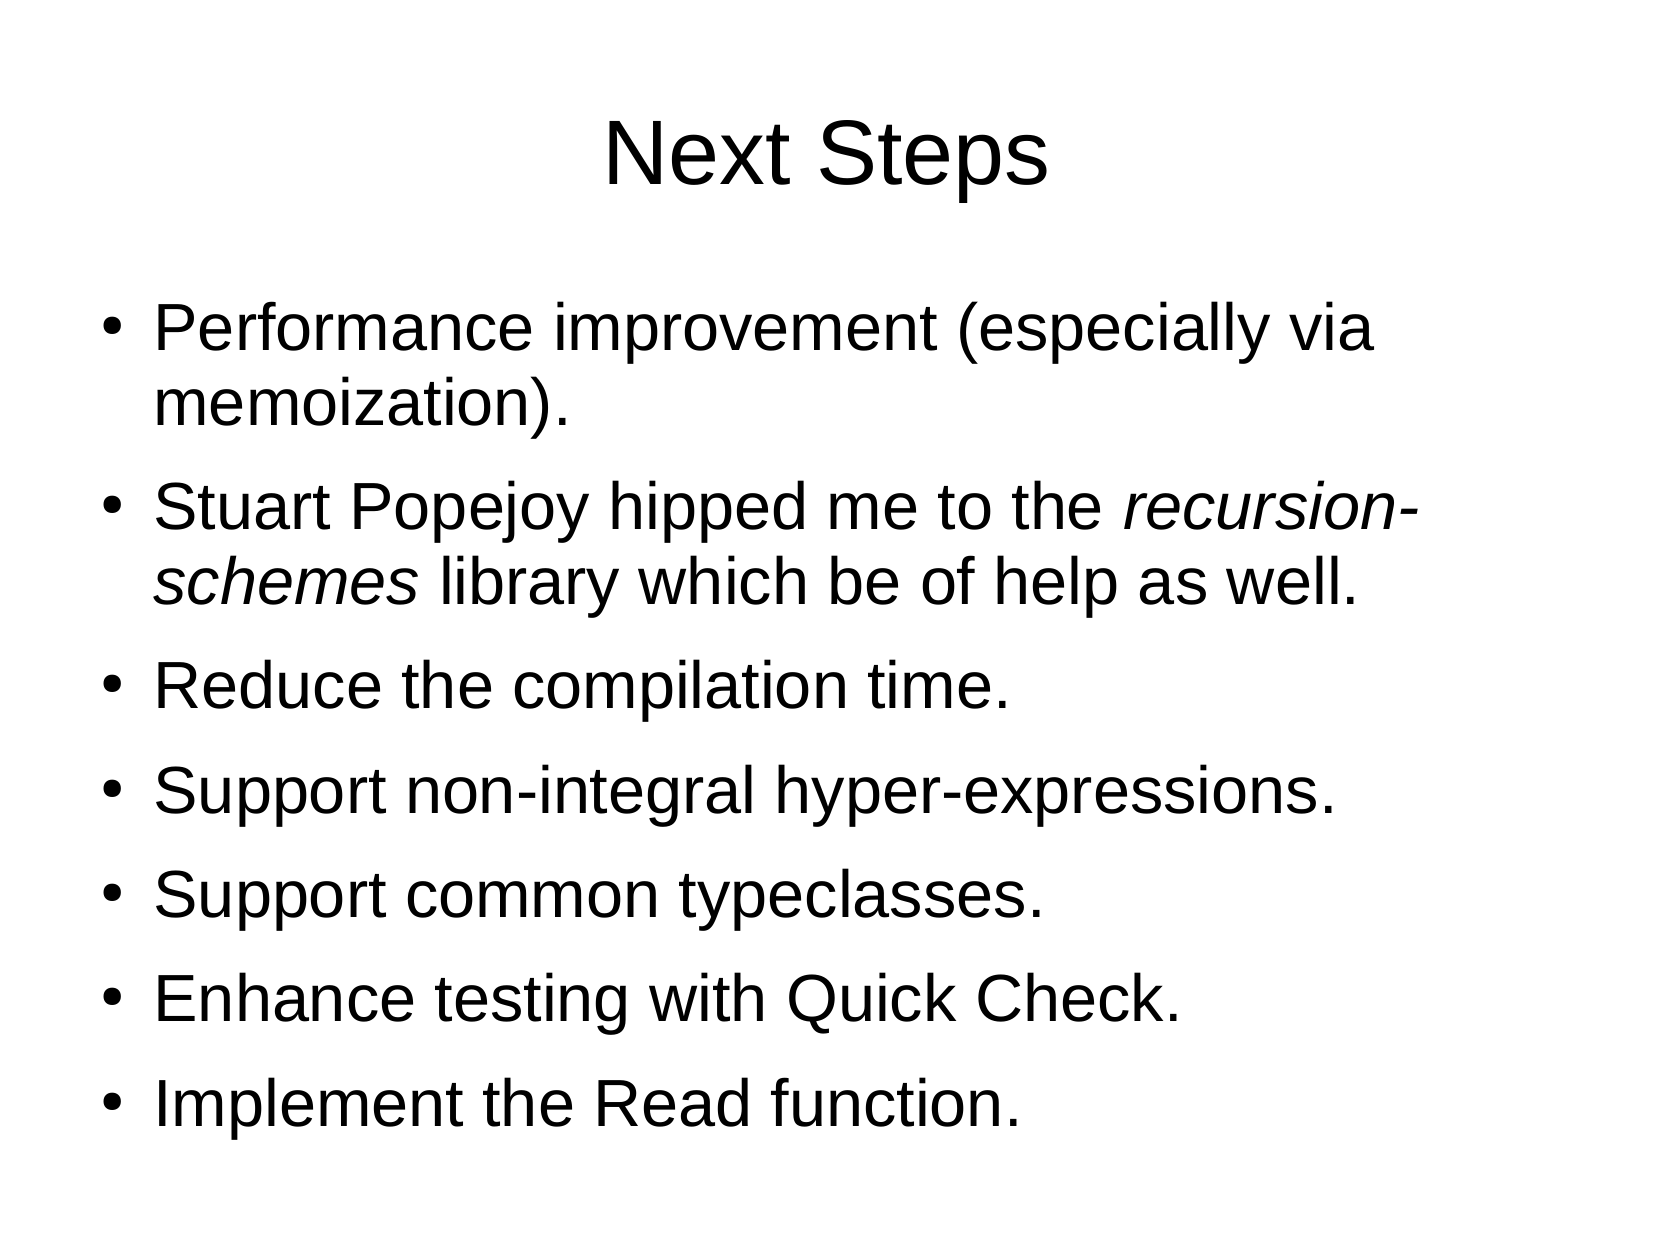

# Next Steps
Performance improvement (especially via memoization).
Stuart Popejoy hipped me to the recursion-schemes library which be of help as well.
Reduce the compilation time.
Support non-integral hyper-expressions.
Support common typeclasses.
Enhance testing with Quick Check.
Implement the Read function.